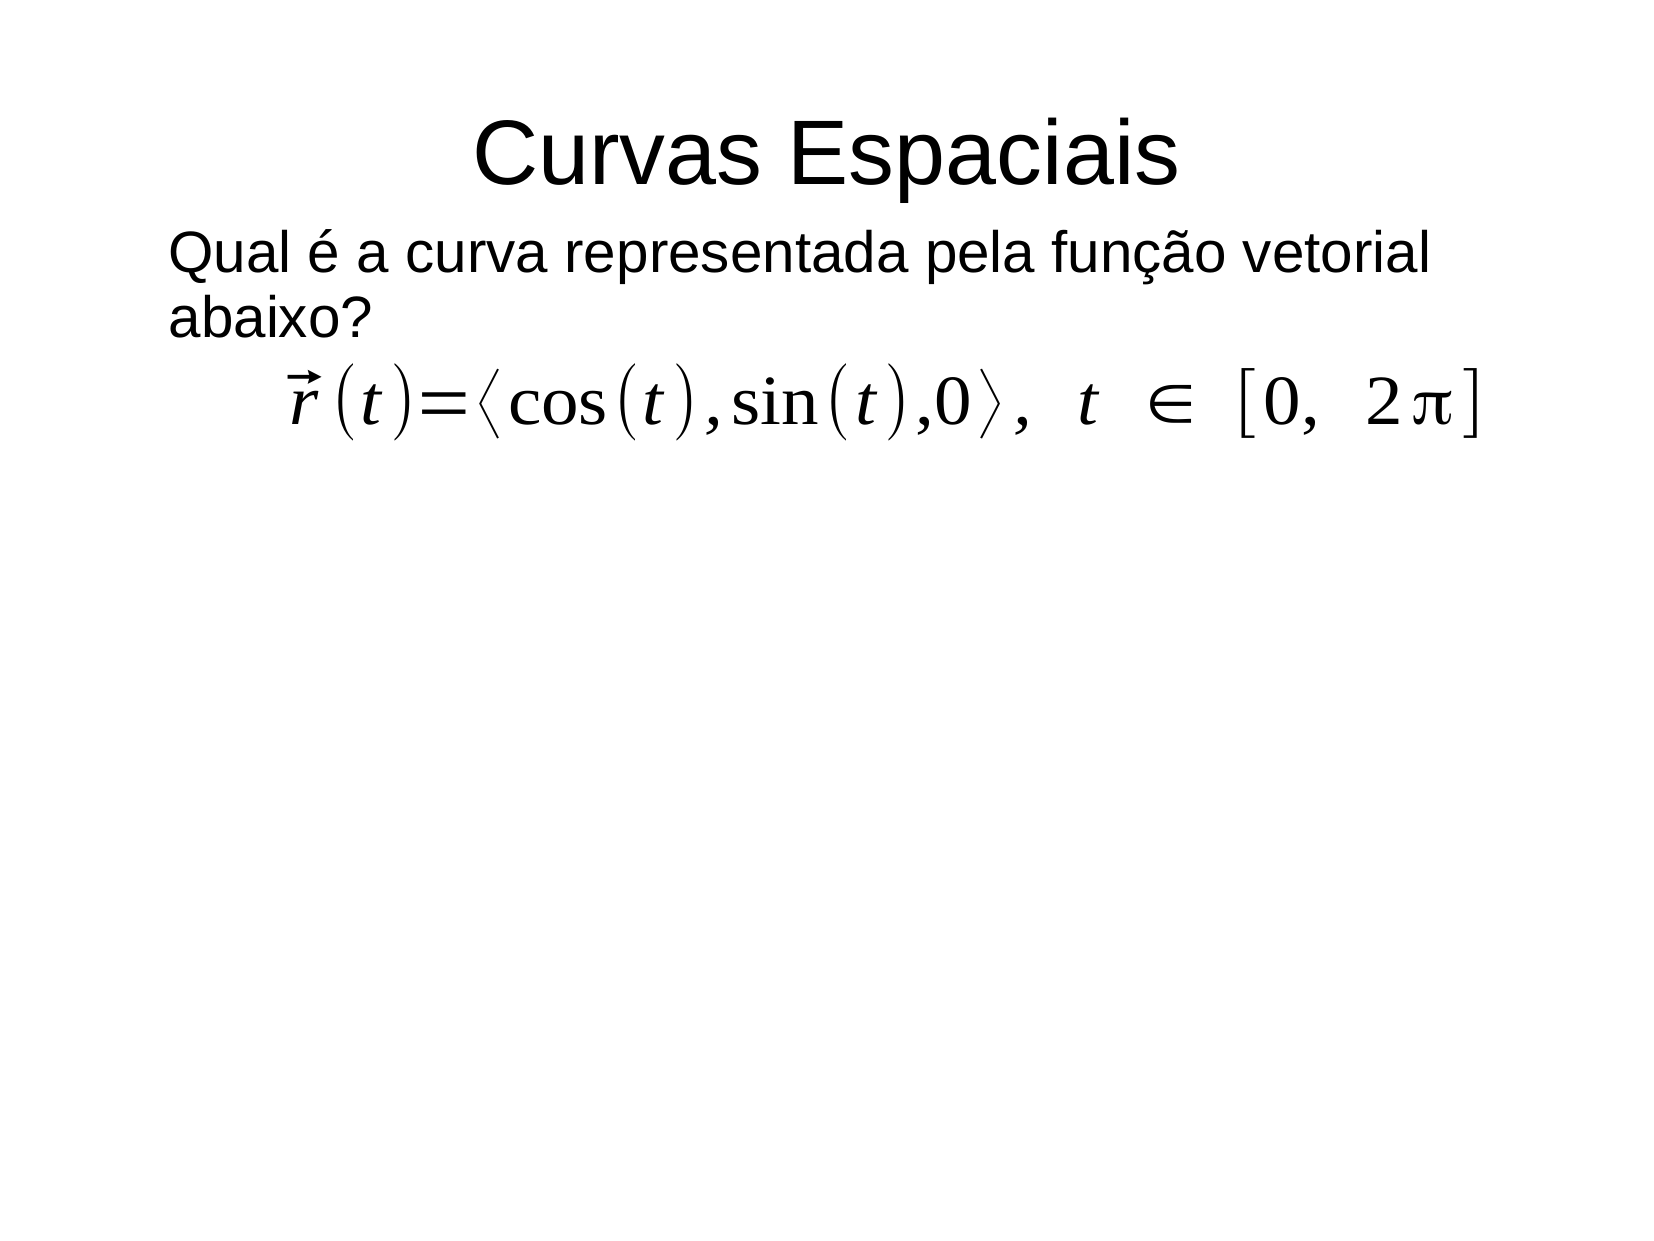

# Curvas Espaciais
Qual é a curva representada pela função vetorial abaixo?